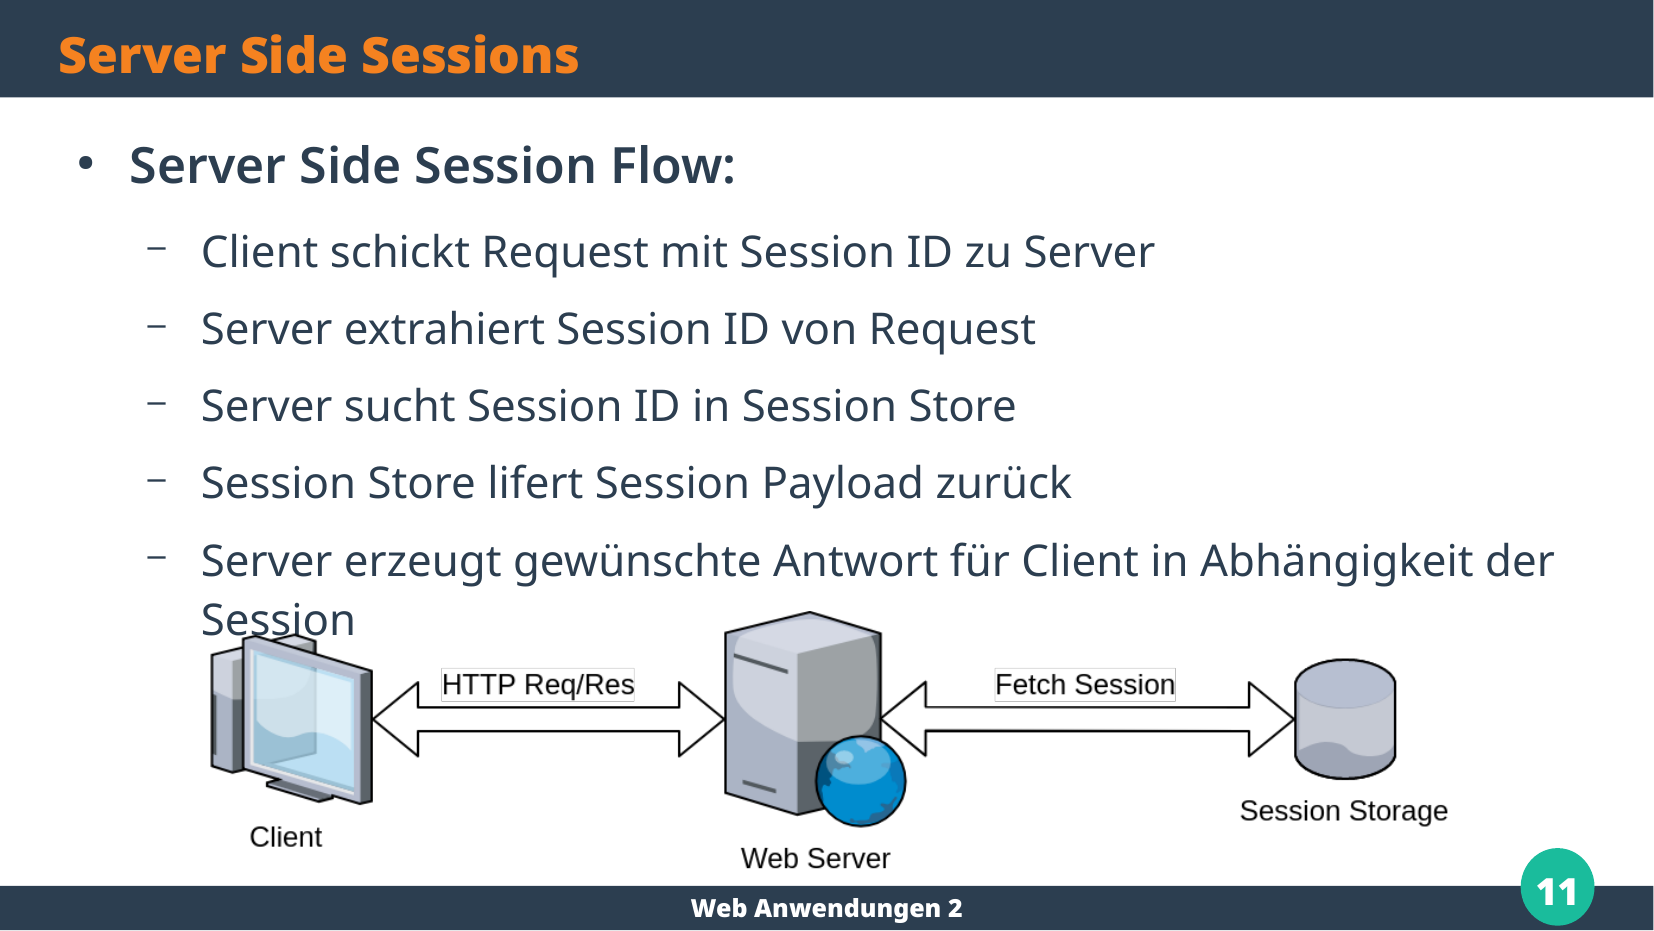

# Server Side Sessions
Server Side Session Flow:
Client schickt Request mit Session ID zu Server
Server extrahiert Session ID von Request
Server sucht Session ID in Session Store
Session Store lifert Session Payload zurück
Server erzeugt gewünschte Antwort für Client in Abhängigkeit der Session
11